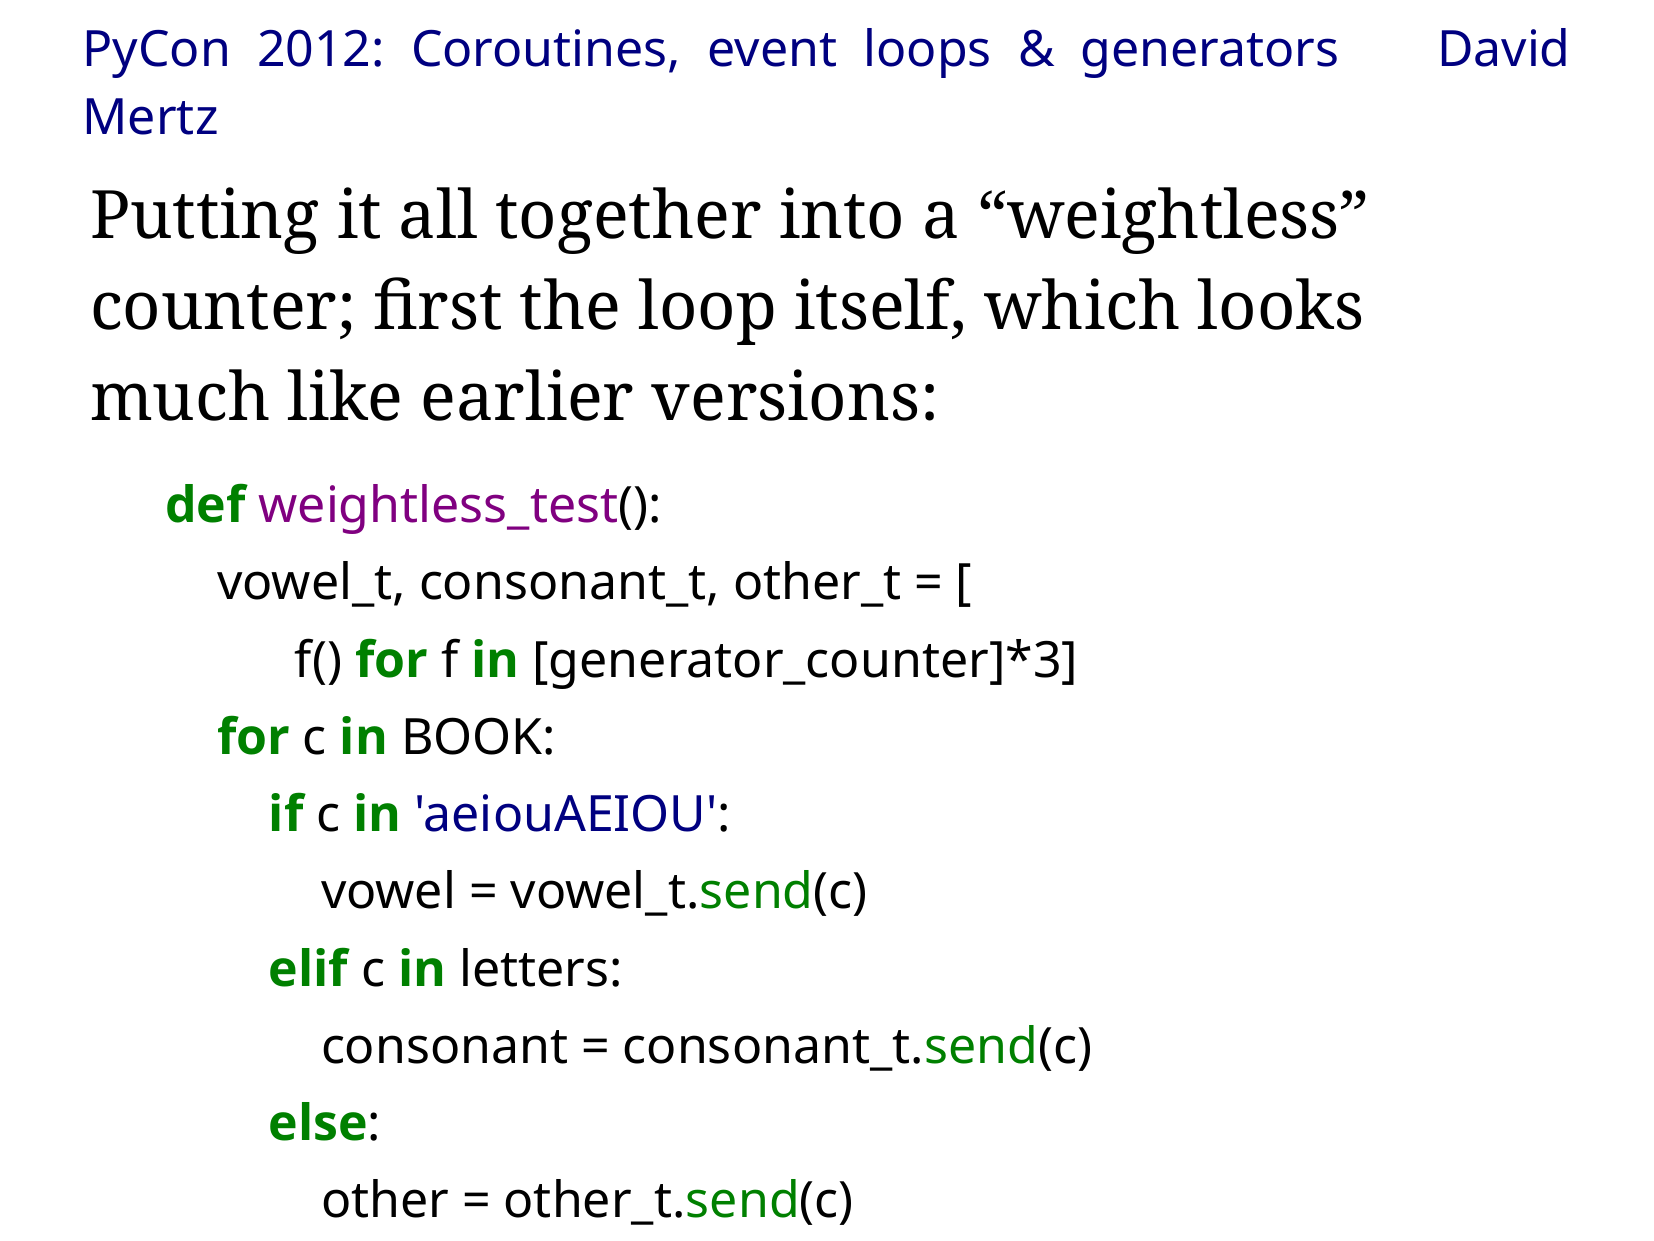

PyCon 2012: Coroutines, event loops & generators		David Mertz
# Putting it all together into a “weightless” counter; first the loop itself, which looks much like earlier versions:
def weightless_test():
 vowel_t, consonant_t, other_t = [
 f() for f in [generator_counter]*3]
 for c in BOOK:
 if c in 'aeiouAEIOU':
 vowel = vowel_t.send(c)
 elif c in letters:
 consonant = consonant_t.send(c)
 else:
 other = other_t.send(c)
 return LetterTypes(vowel, consonant, other)